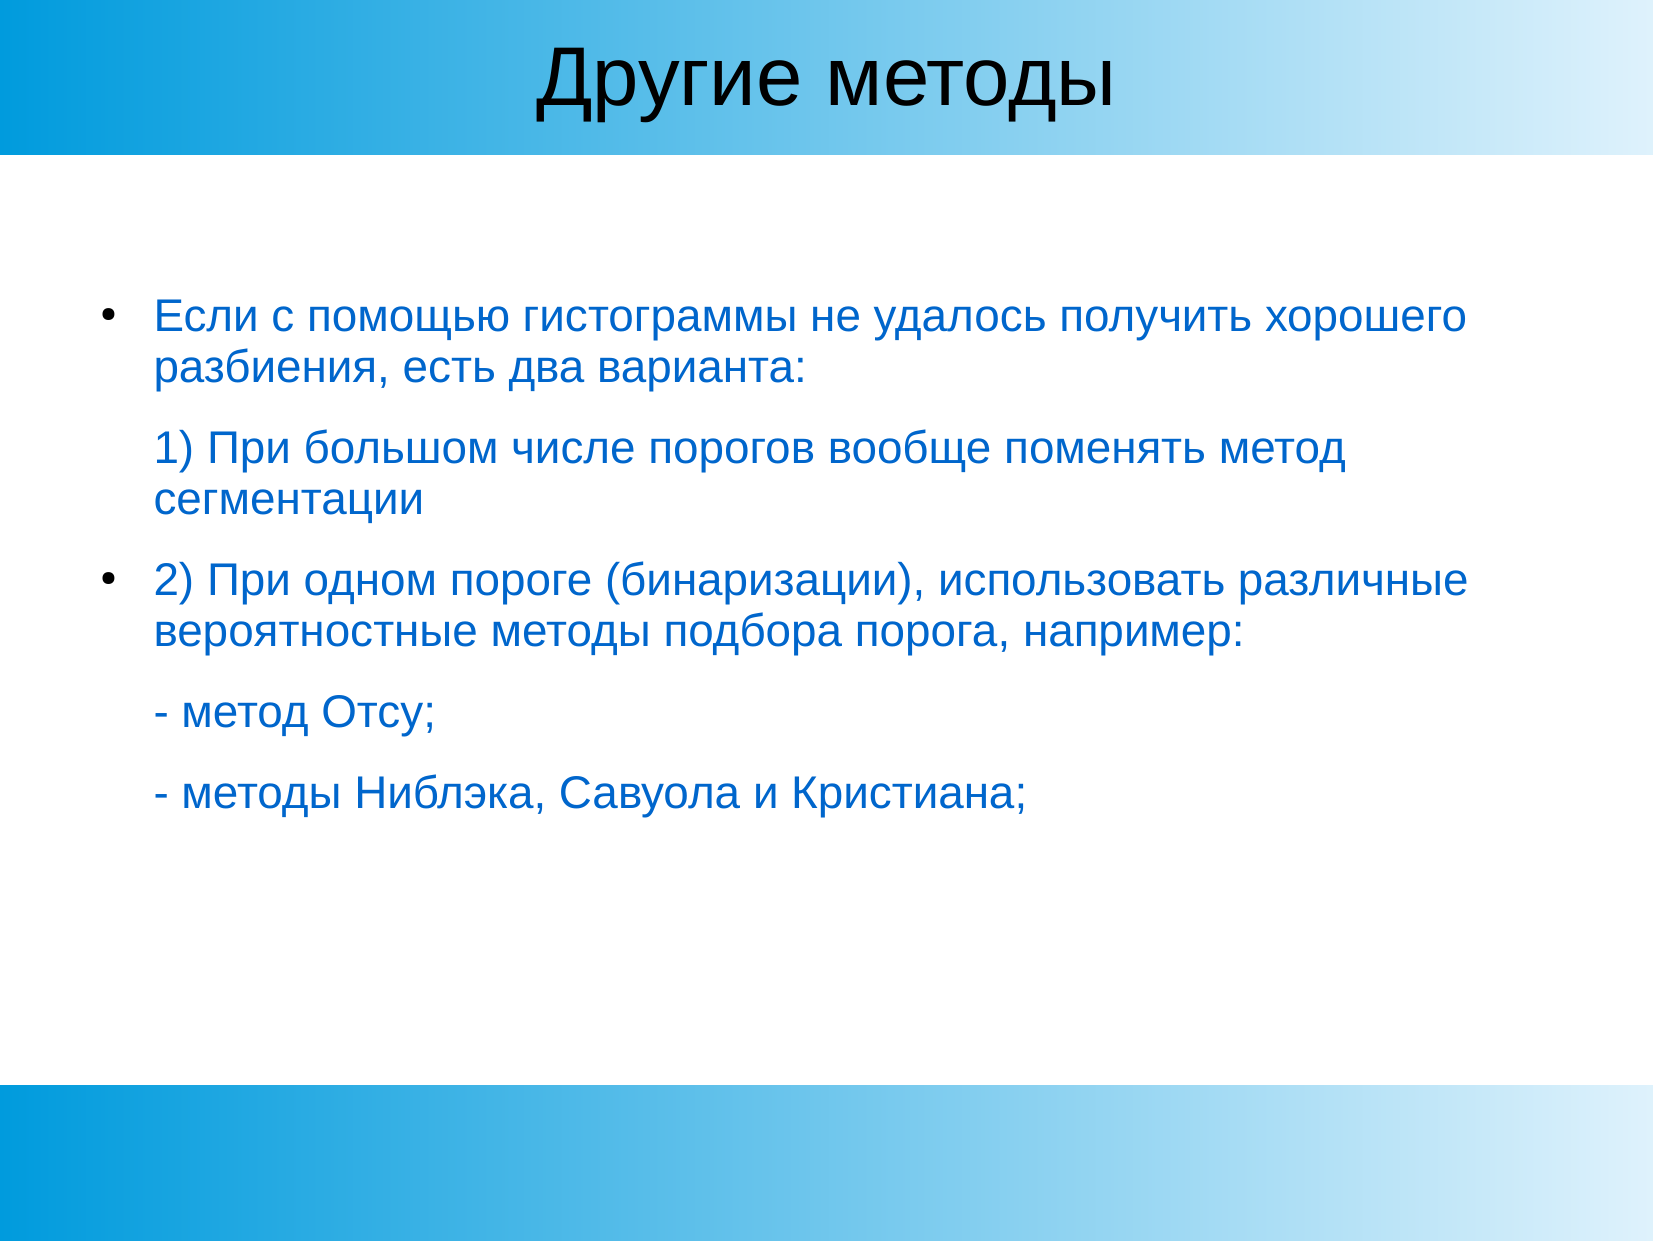

# Другие методы
Если с помощью гистограммы не удалось получить хорошего разбиения, есть два варианта:
1) При большом числе порогов вообще поменять метод сегментации
2) При одном пороге (бинаризации), использовать различные вероятностные методы подбора порога, например:
- метод Отсу;
- методы Ниблэка, Савуола и Кристиана;